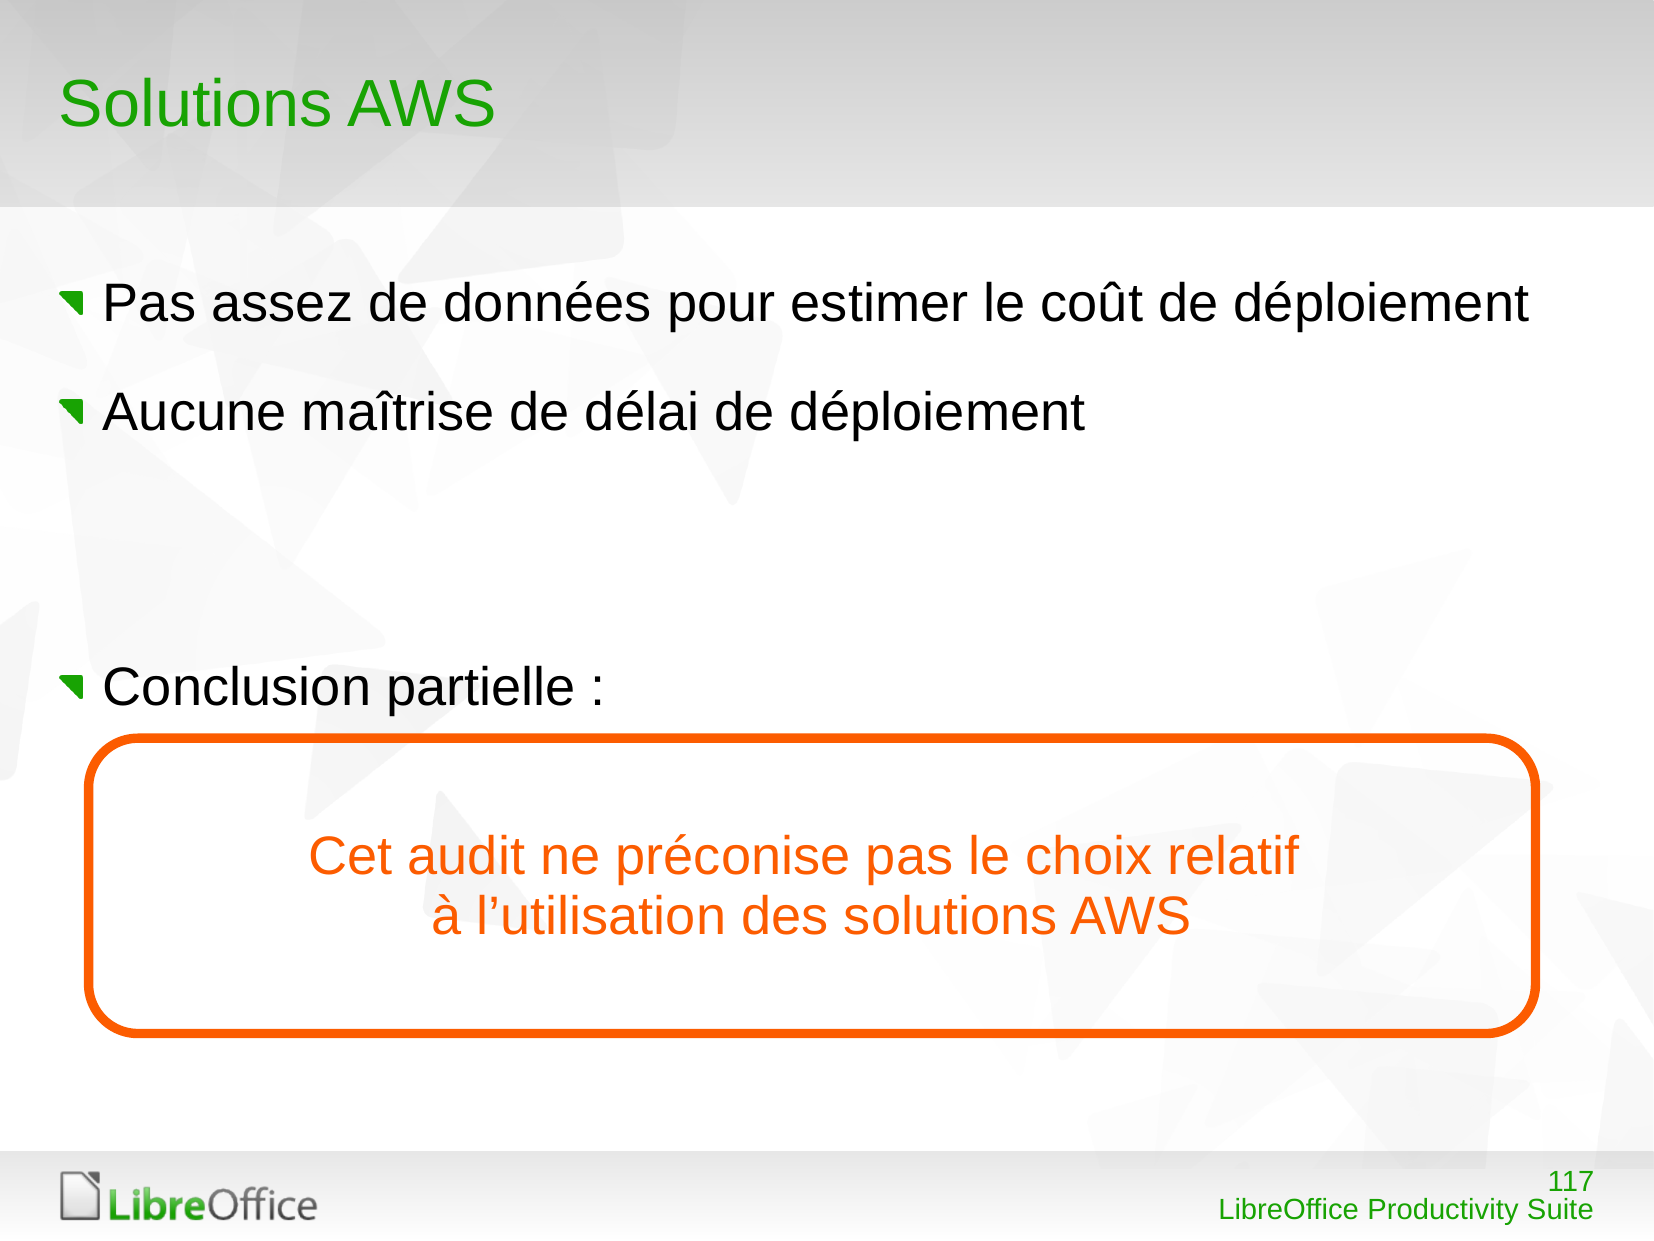

# Solutions AWS
Pas assez de données pour estimer le coût de déploiement
Aucune maîtrise de délai de déploiement
Conclusion partielle :
Cet audit ne préconise pas le choix relatif
à l’utilisation des solutions AWS
117
LibreOffice Productivity Suite